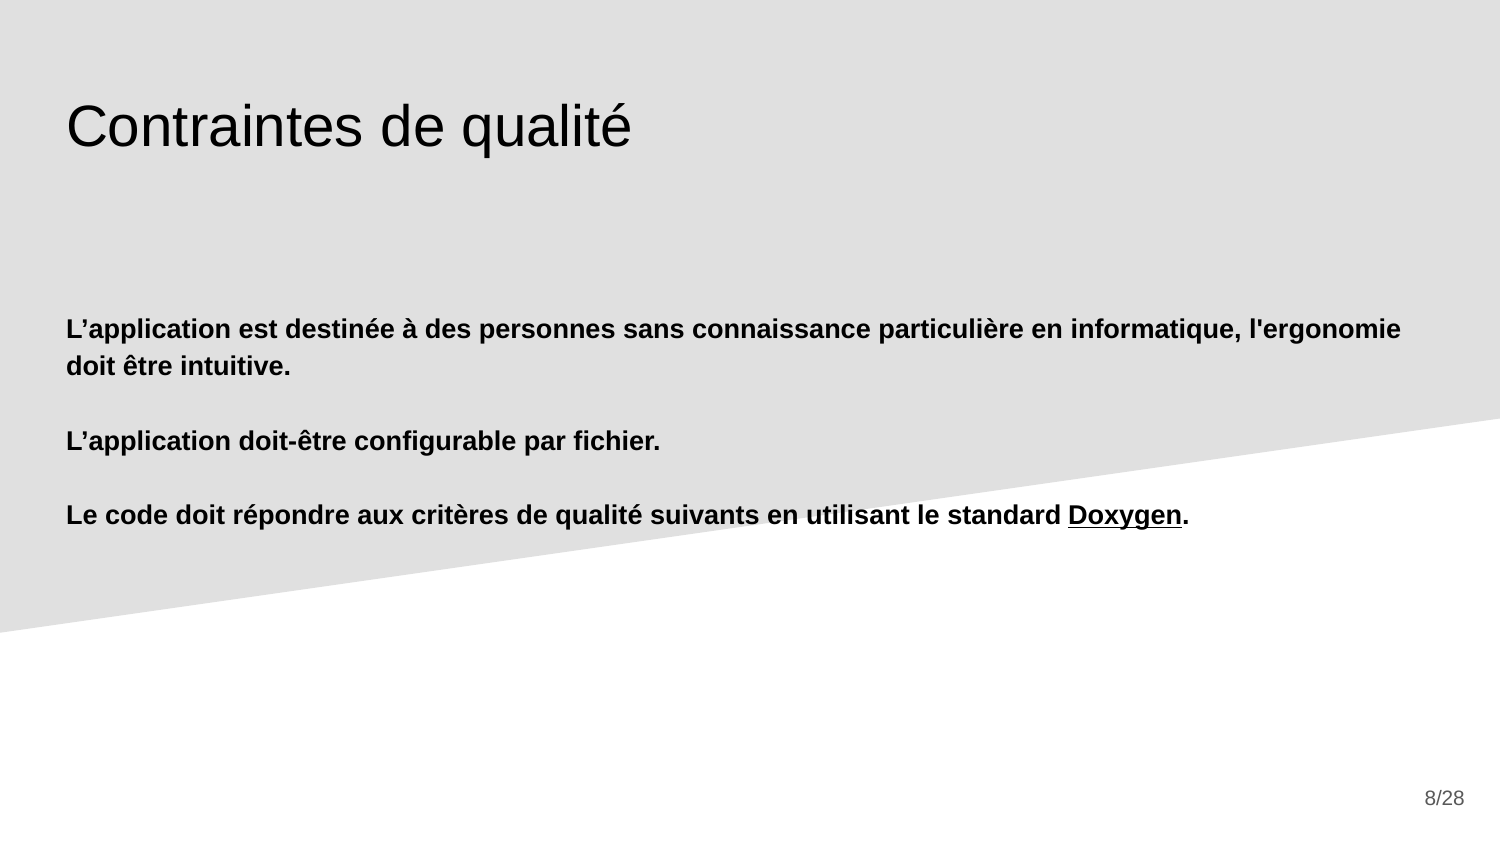

# Contraintes de qualité
L’application est destinée à des personnes sans connaissance particulière en informatique, l'ergonomie doit être intuitive.
L’application doit-être configurable par fichier.
Le code doit répondre aux critères de qualité suivants en utilisant le standard Doxygen.